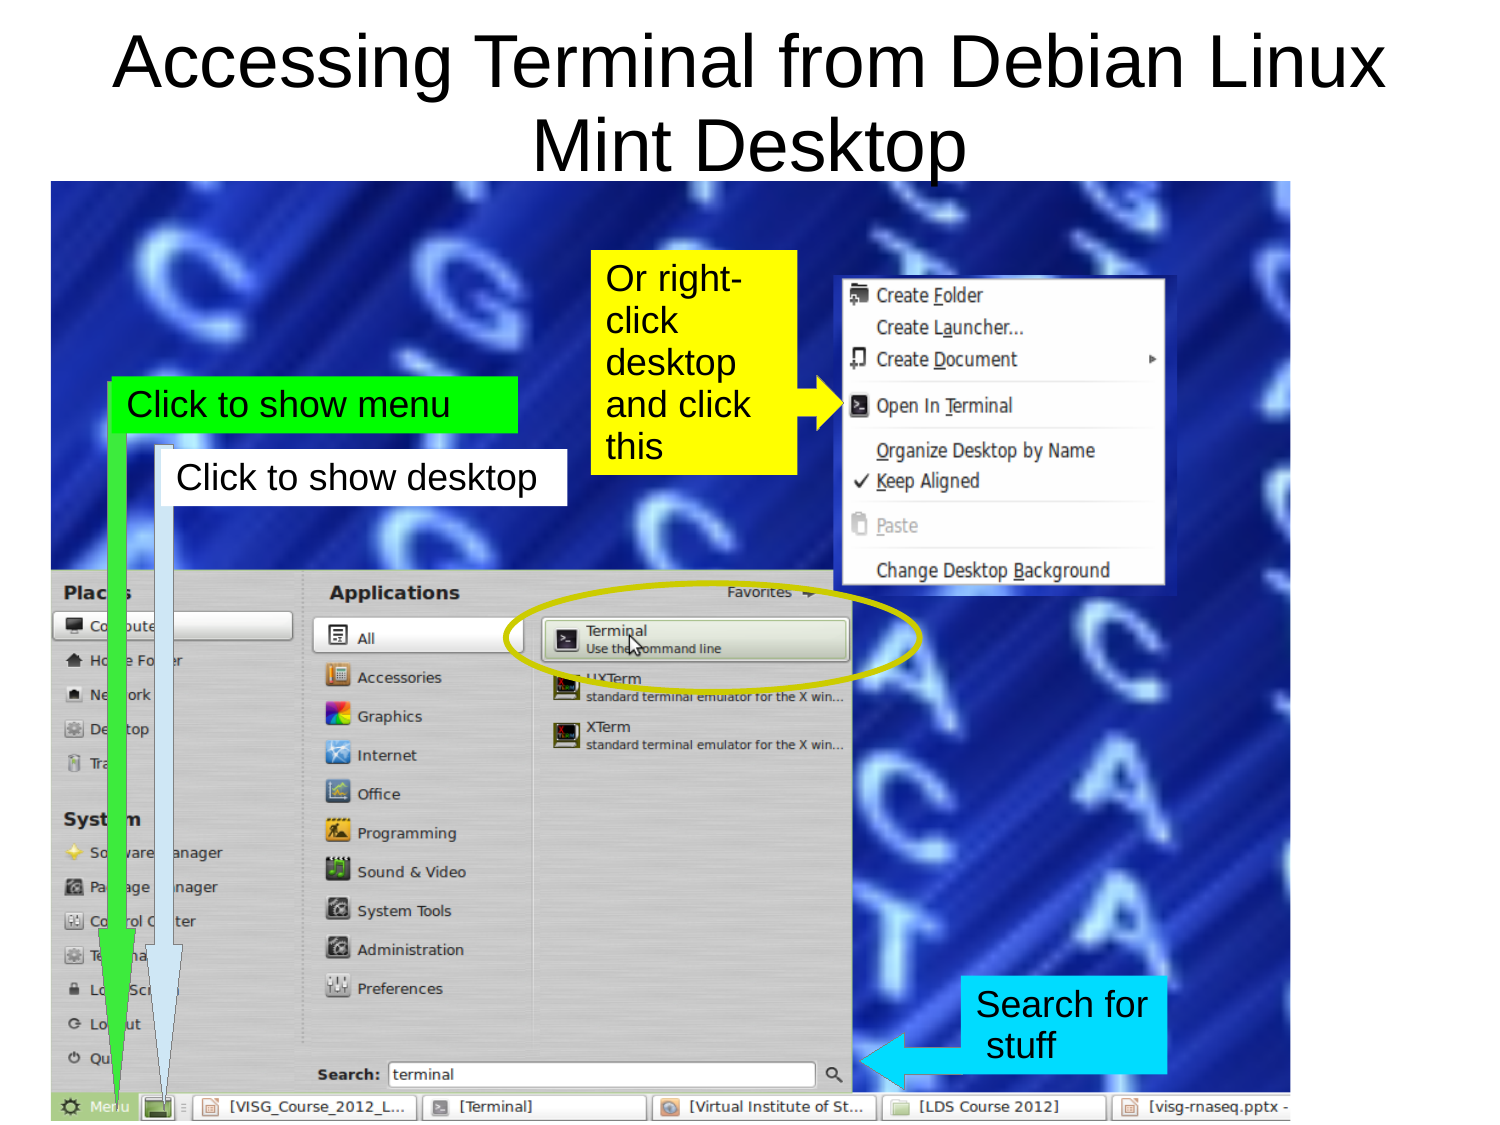

# Accessing Terminal from Debian Linux Mint Desktop
Or right-click desktop and click this
Click to show menu
Click to show desktop
Search for stuff